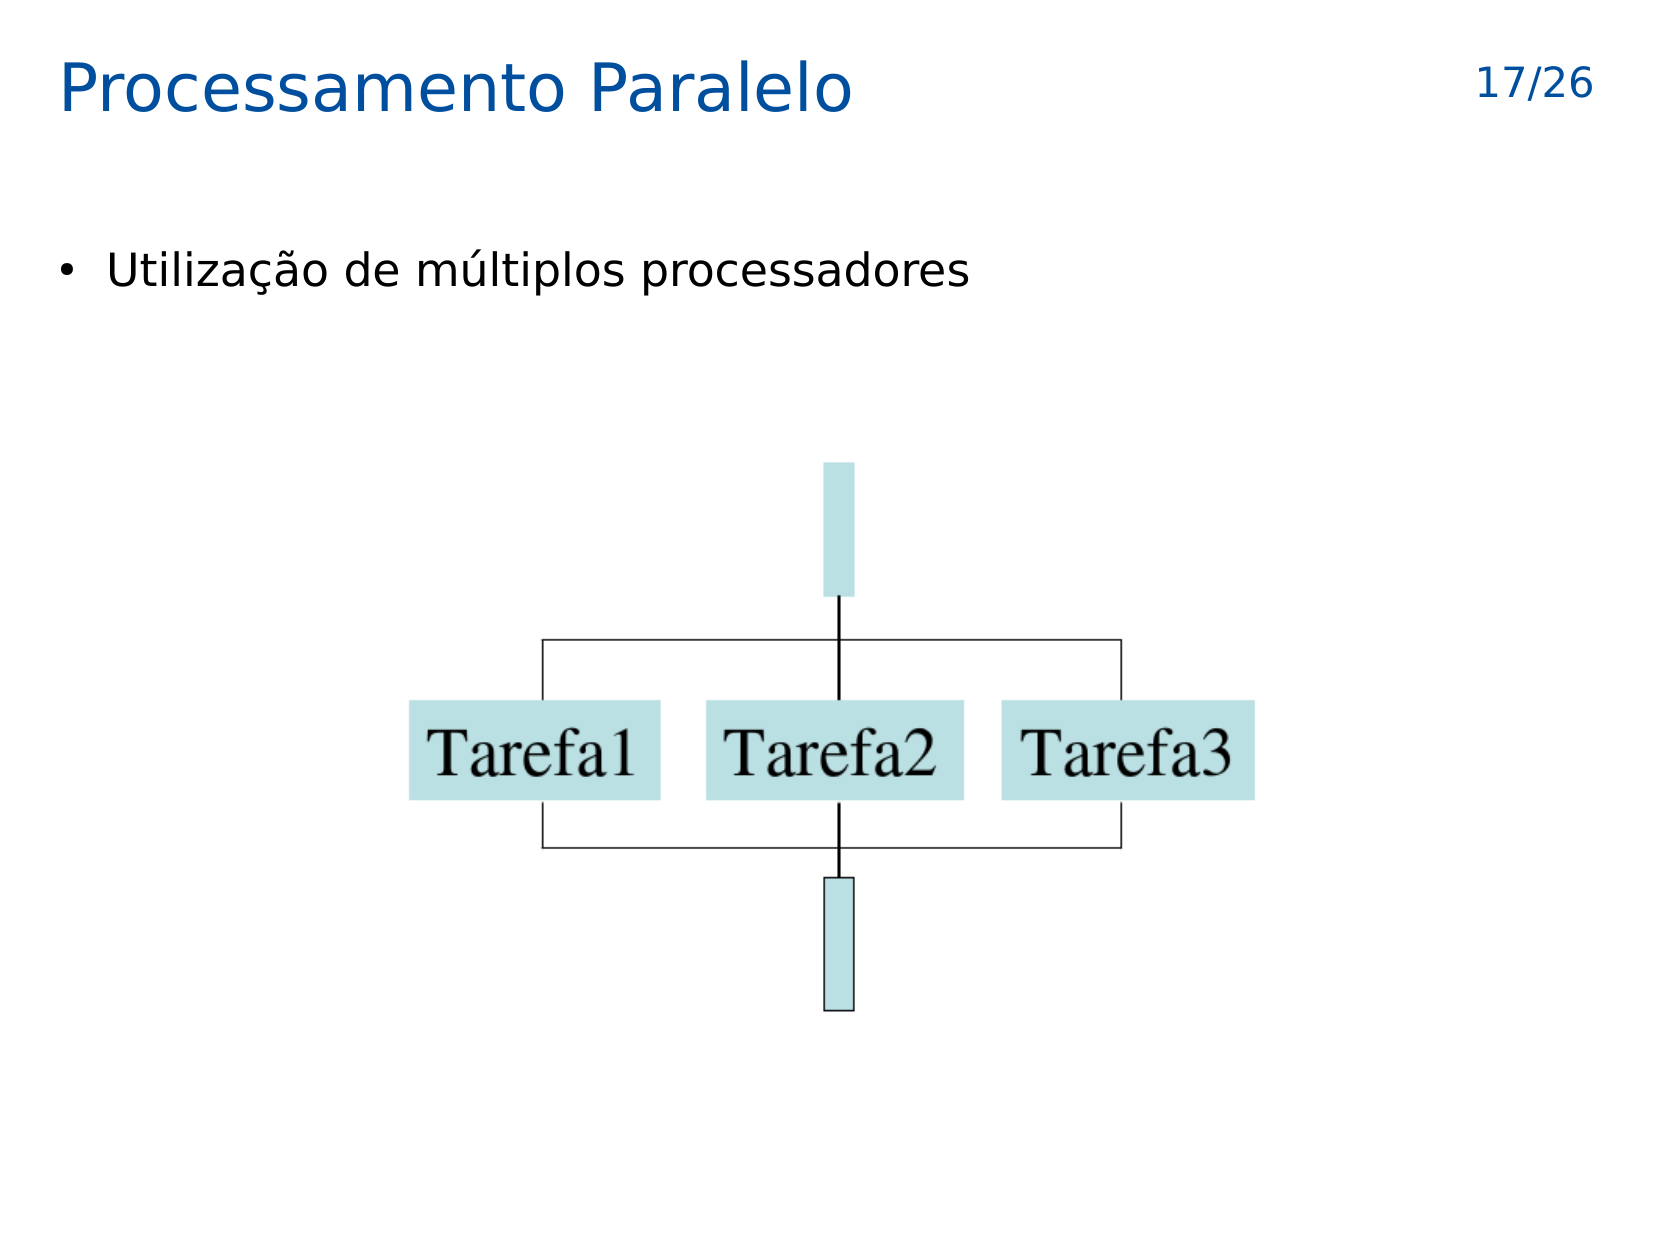

# Processamento Paralelo
17
Utilização de múltiplos processadores